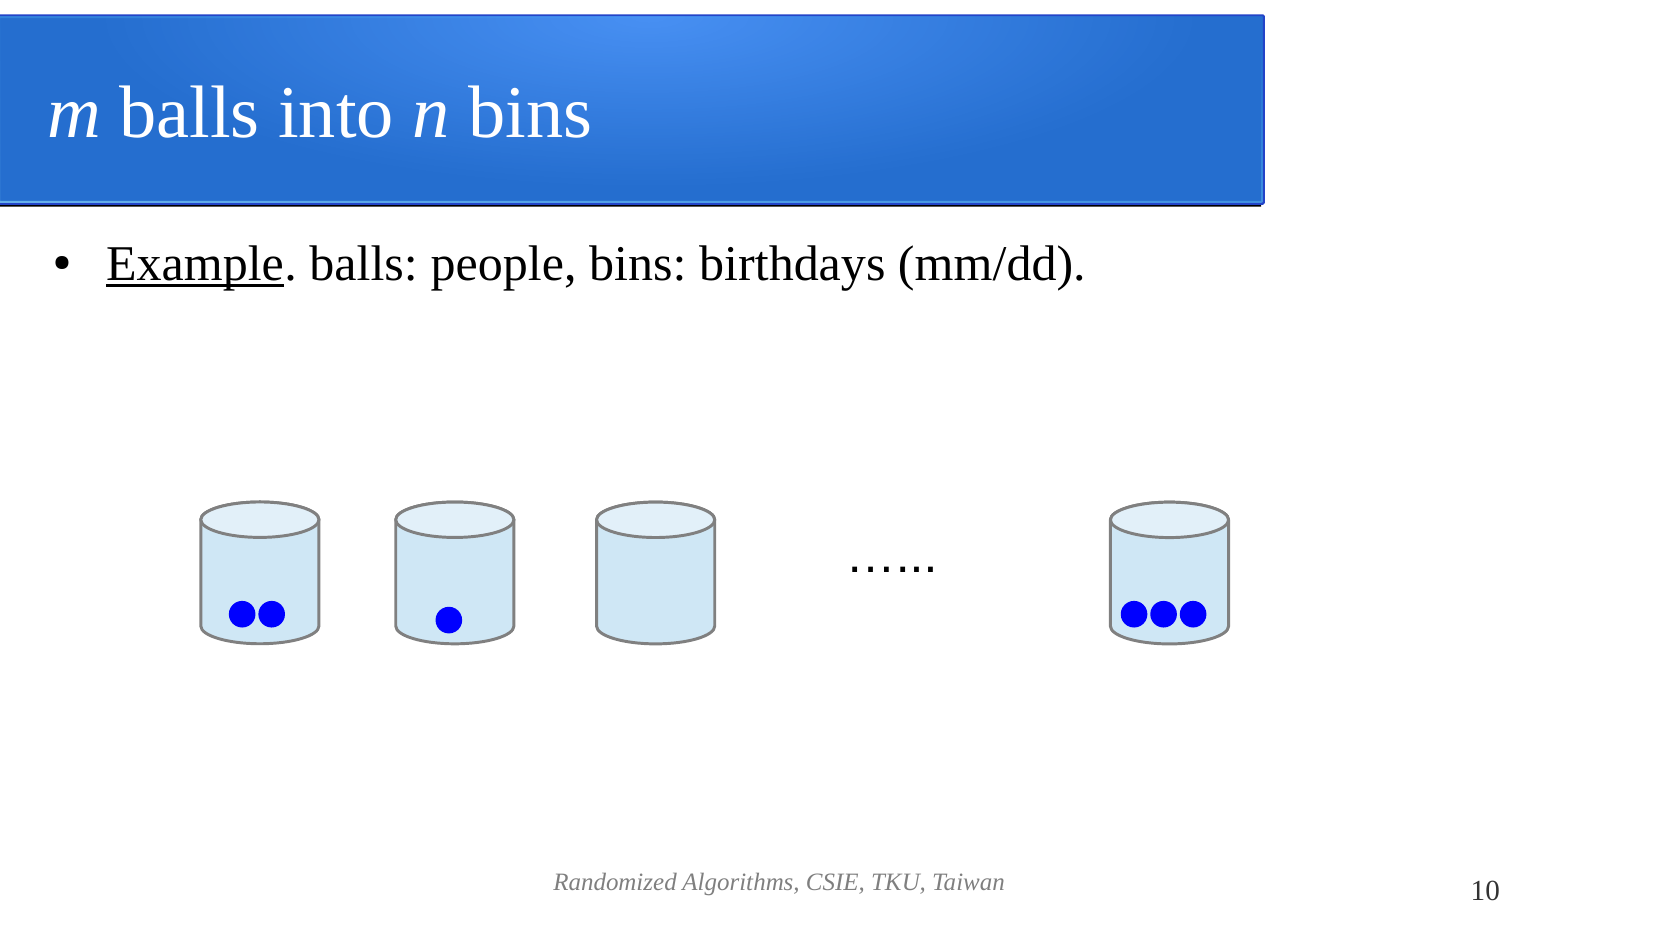

# m balls into n bins
Example. balls: people, bins: birthdays (mm/dd).
…...
Randomized Algorithms, CSIE, TKU, Taiwan
10